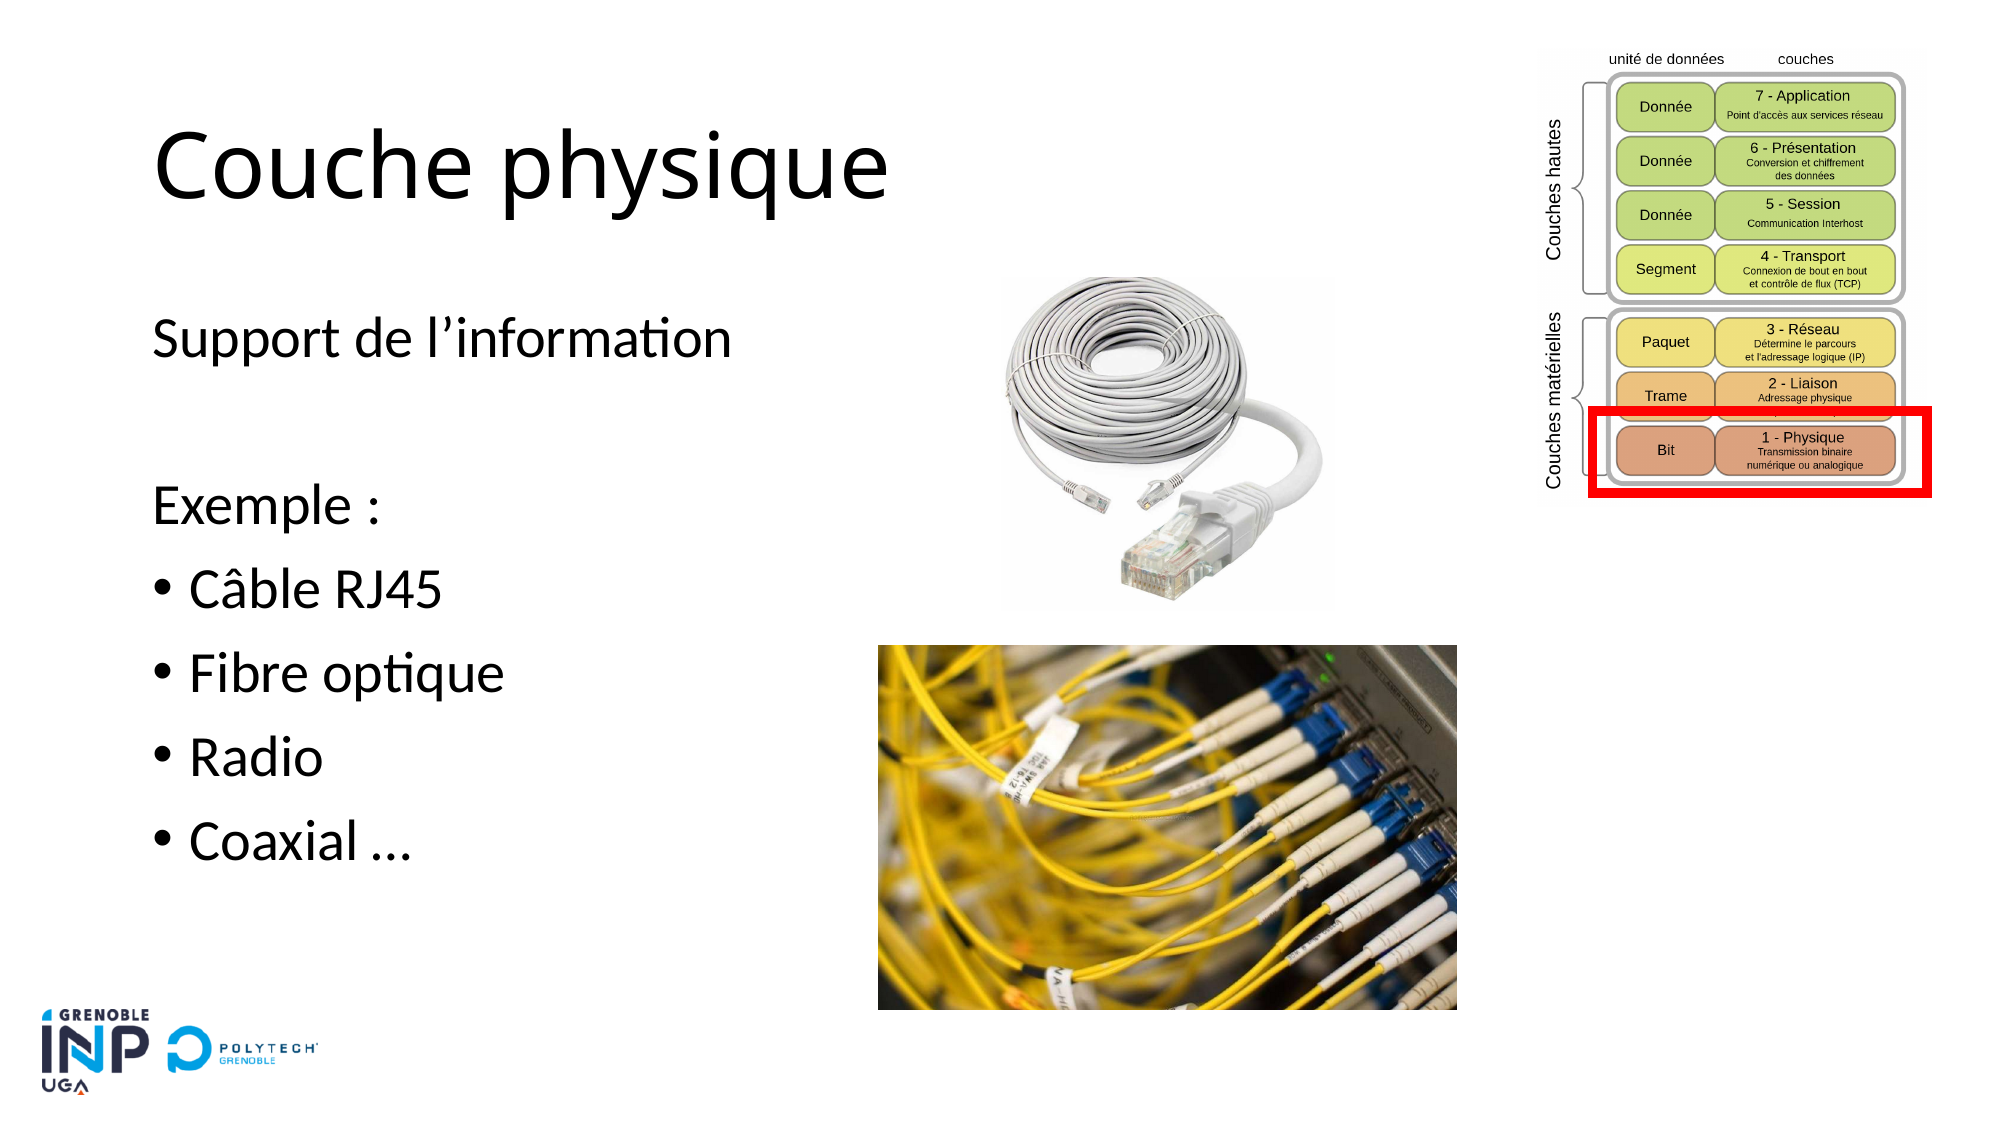

# Couche physique
Support de l’information
Exemple :
Câble RJ45
Fibre optique
Radio
Coaxial …